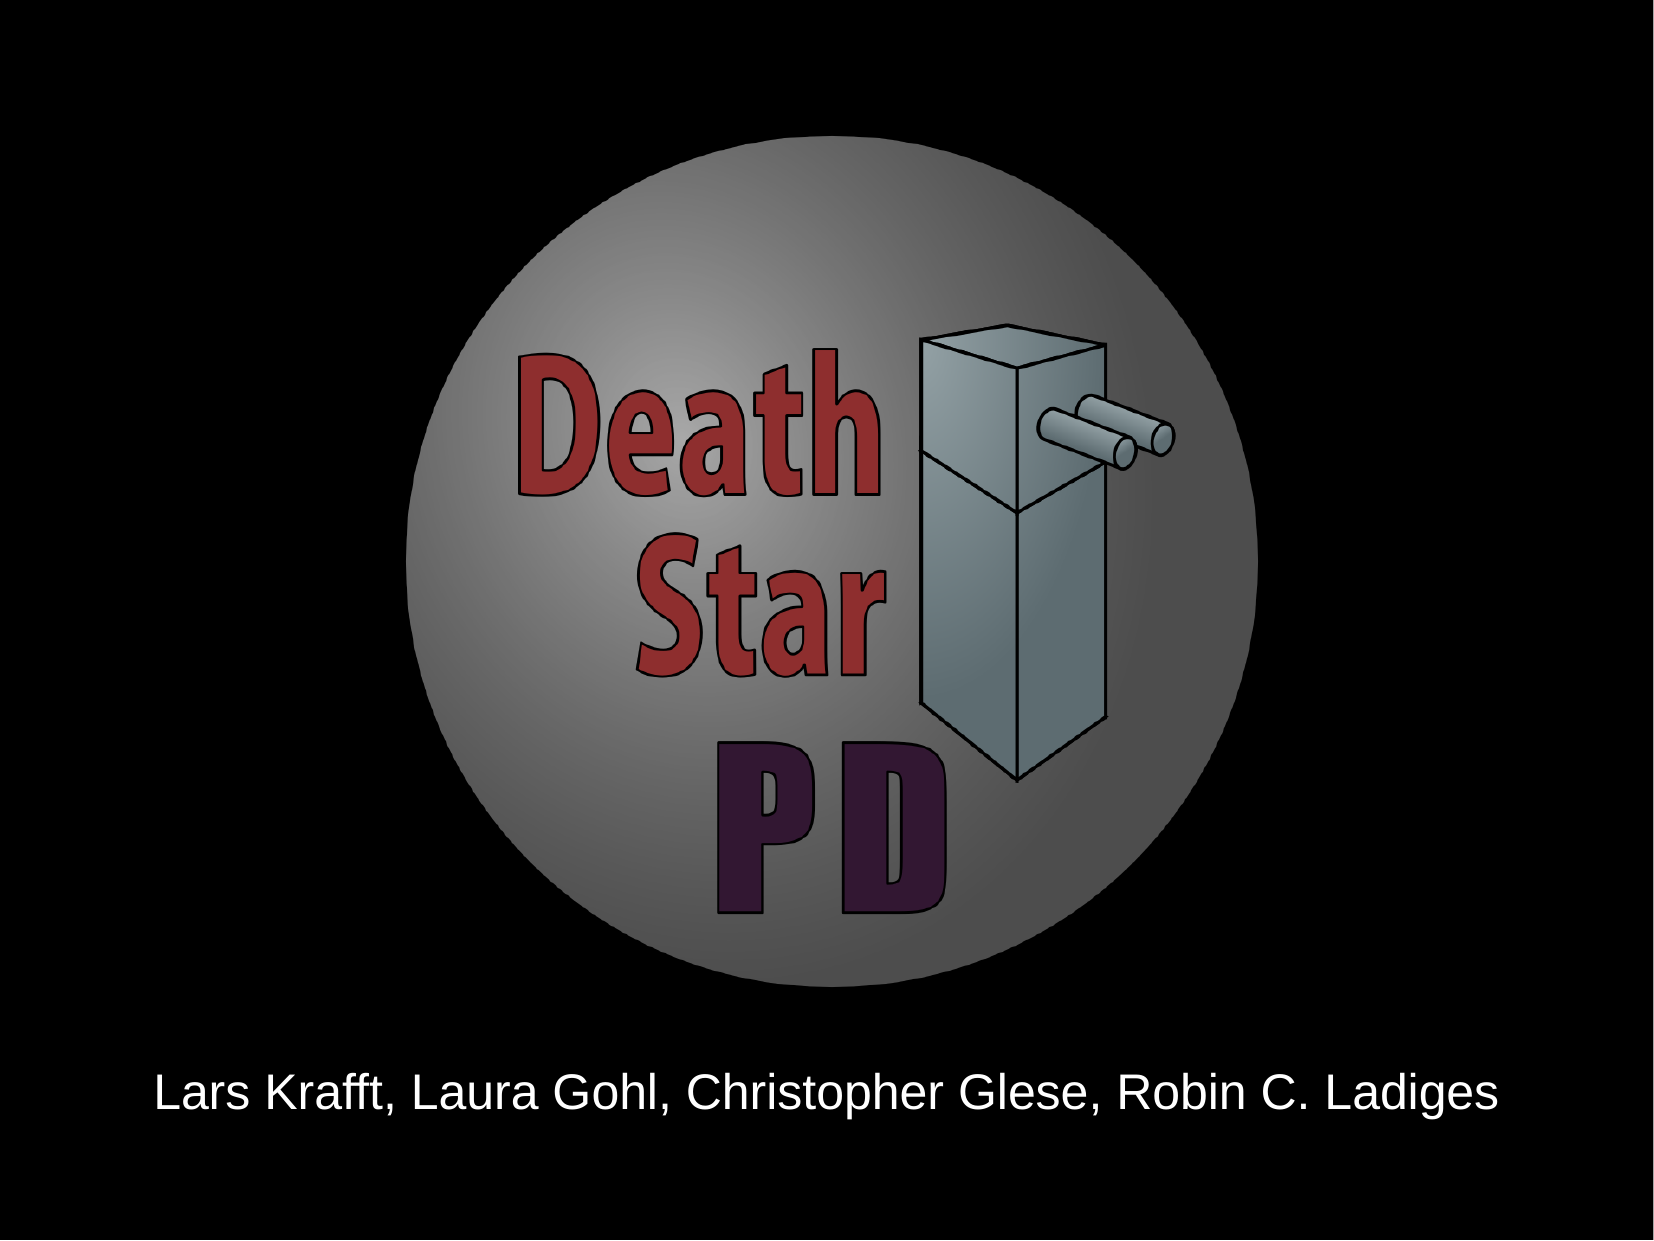

Lars Krafft, Laura Gohl, Christopher Glese, Robin C. Ladiges